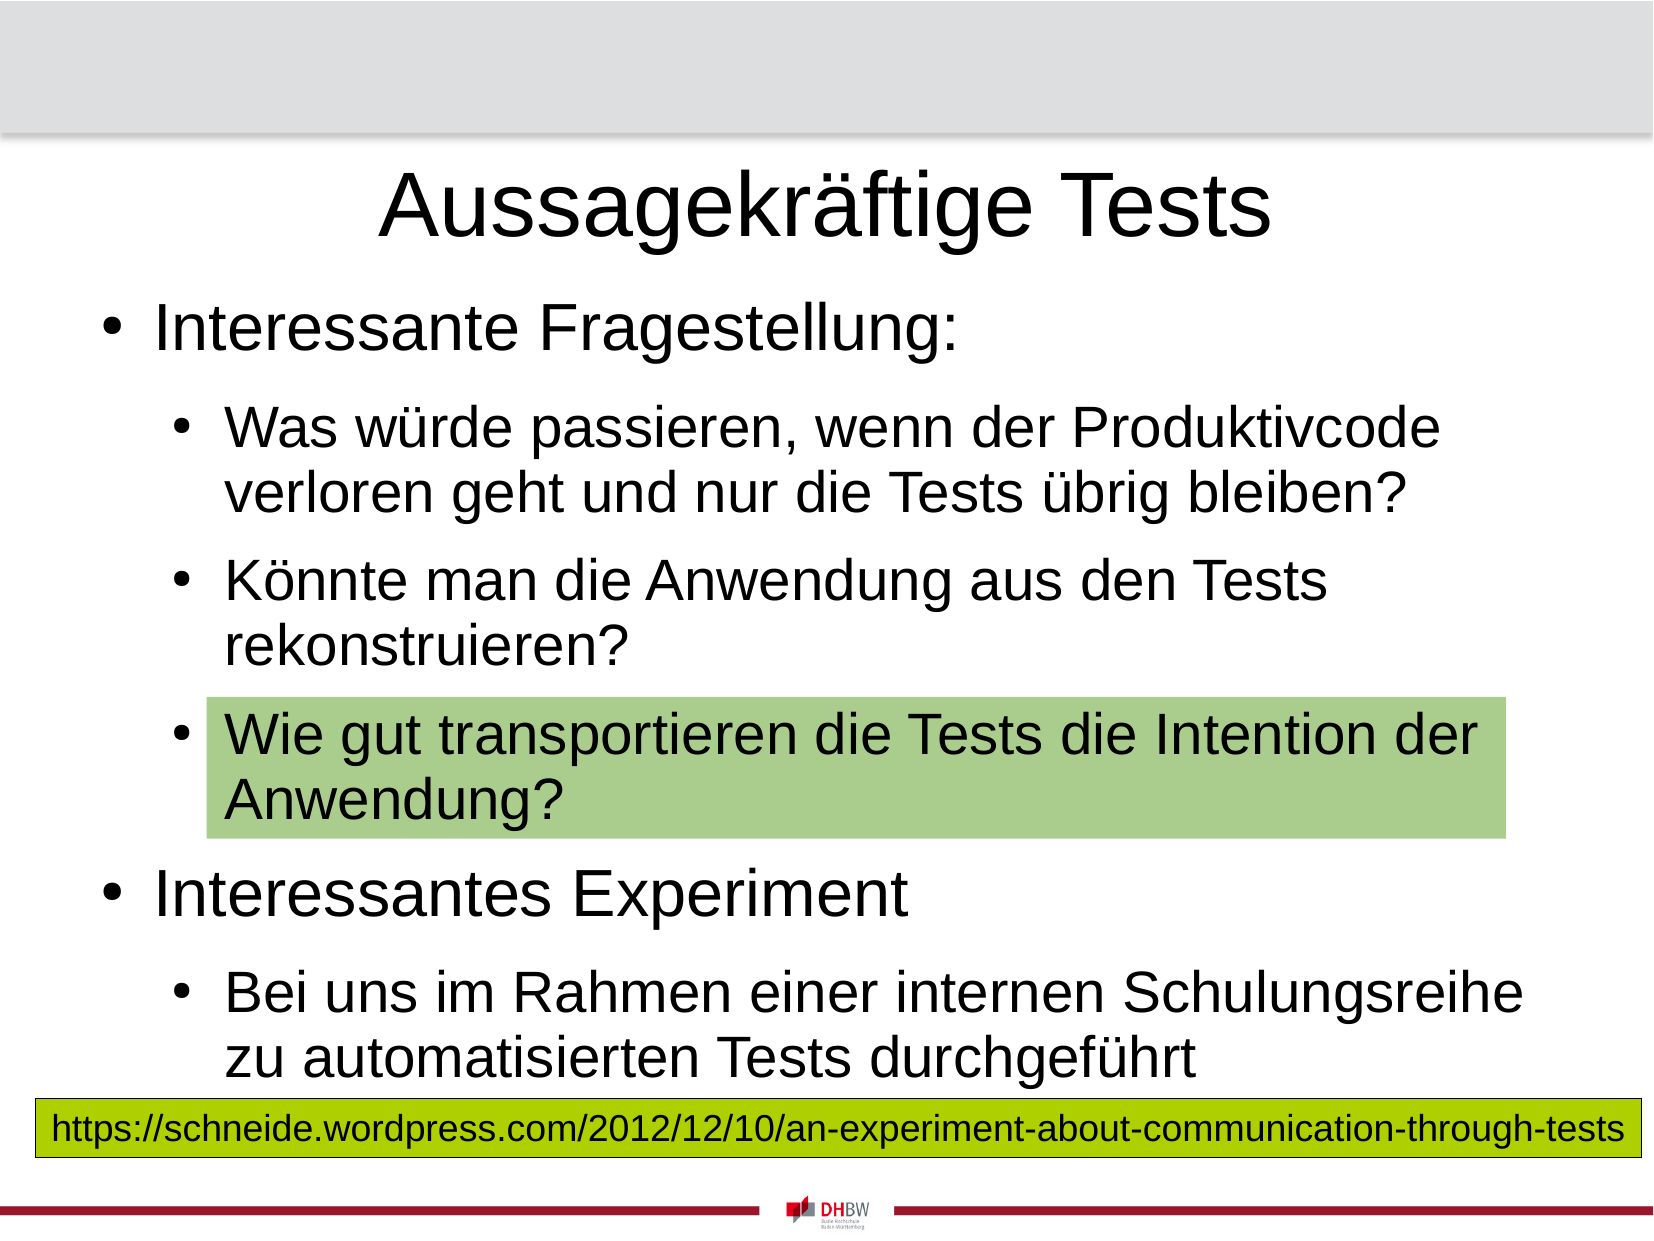

# Aussagekräftige Tests
Interessante Fragestellung:
Was würde passieren, wenn der Produktivcode verloren geht und nur die Tests übrig bleiben?
Könnte man die Anwendung aus den Tests rekonstruieren?
Wie gut transportieren die Tests die Intention der Anwendung?
Interessantes Experiment
Bei uns im Rahmen einer internen Schulungsreihe zu automatisierten Tests durchgeführt
https://schneide.wordpress.com/2012/12/10/an-experiment-about-communication-through-tests